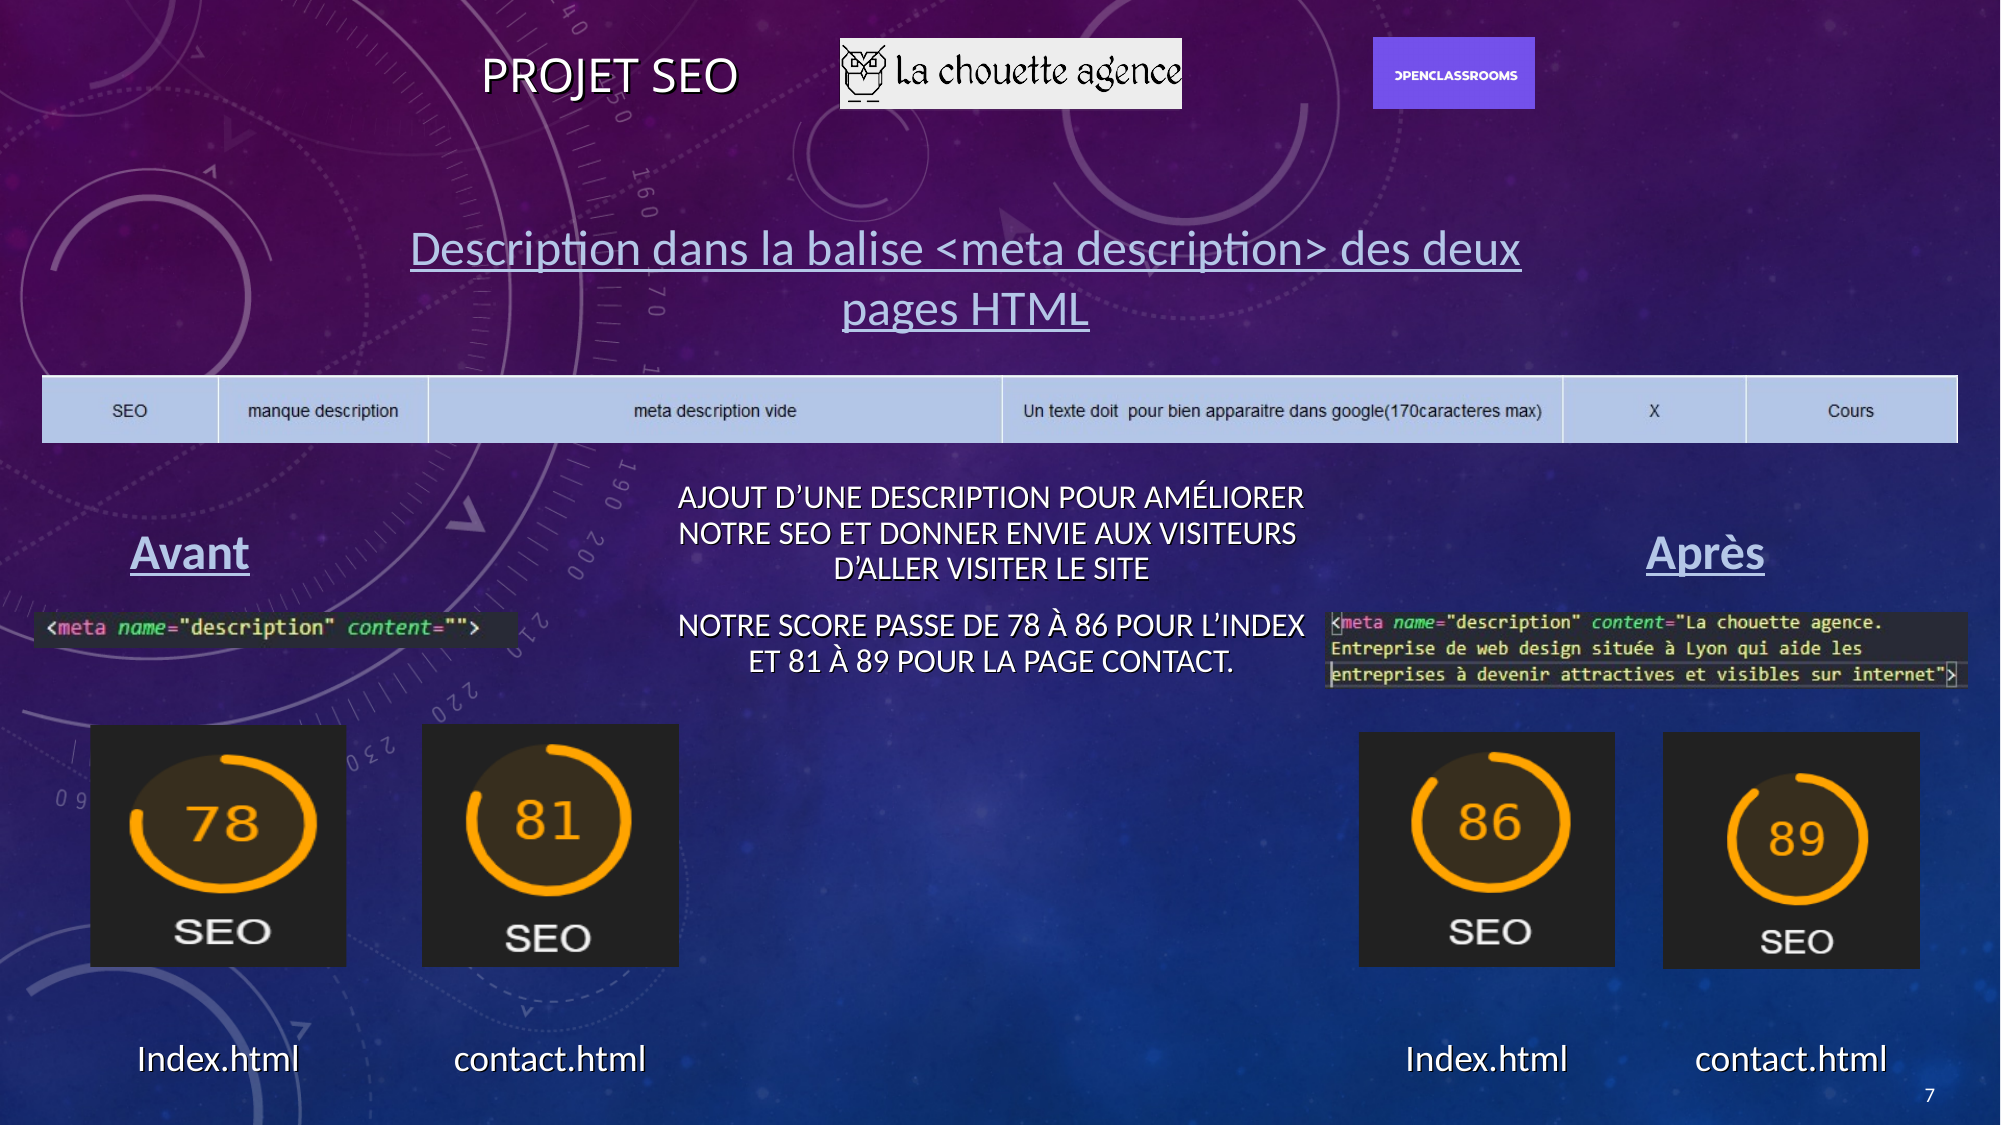

# Projet SEO					 avec
Description dans la balise <meta description> des deux pages HTML
Ajout d’une description pour améliorer notre SEO et donner envie aux visiteurs d’aller visiter le site
Notre score passe de 78 à 86 pour l’index et 81 à 89 pour la page contact.
Avant
Après
Index.html
contact.html
Index.html
contact.html